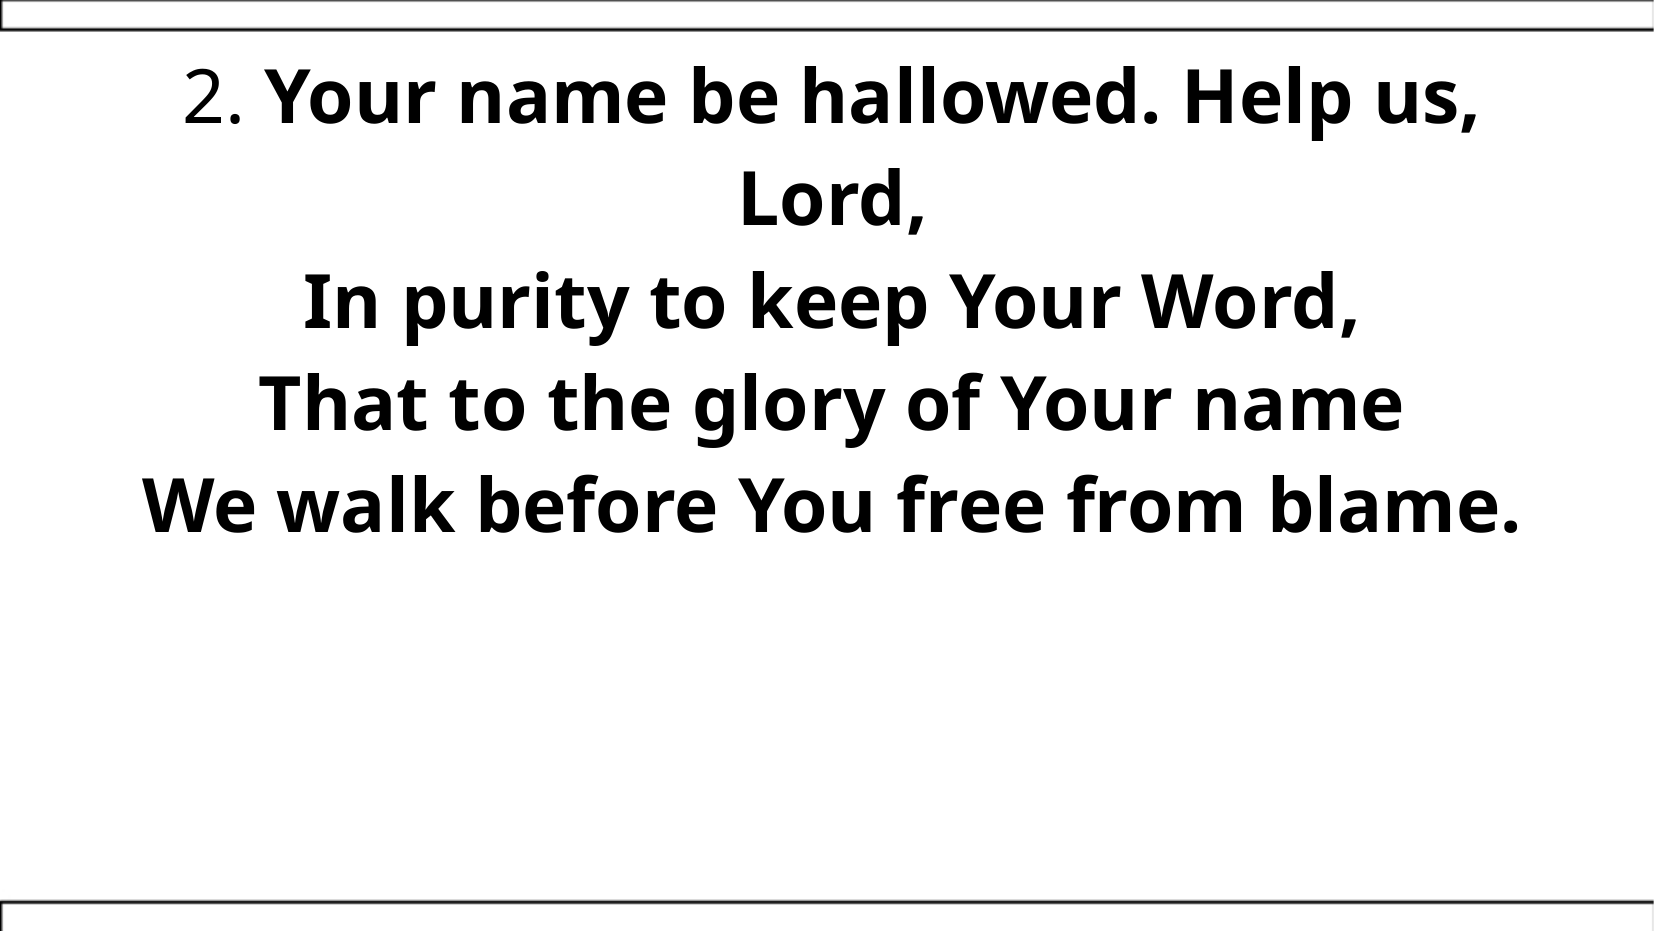

2. Your name be hallowed. Help us, Lord,
In purity to keep Your Word,
That to the glory of Your name
We walk before You free from blame.